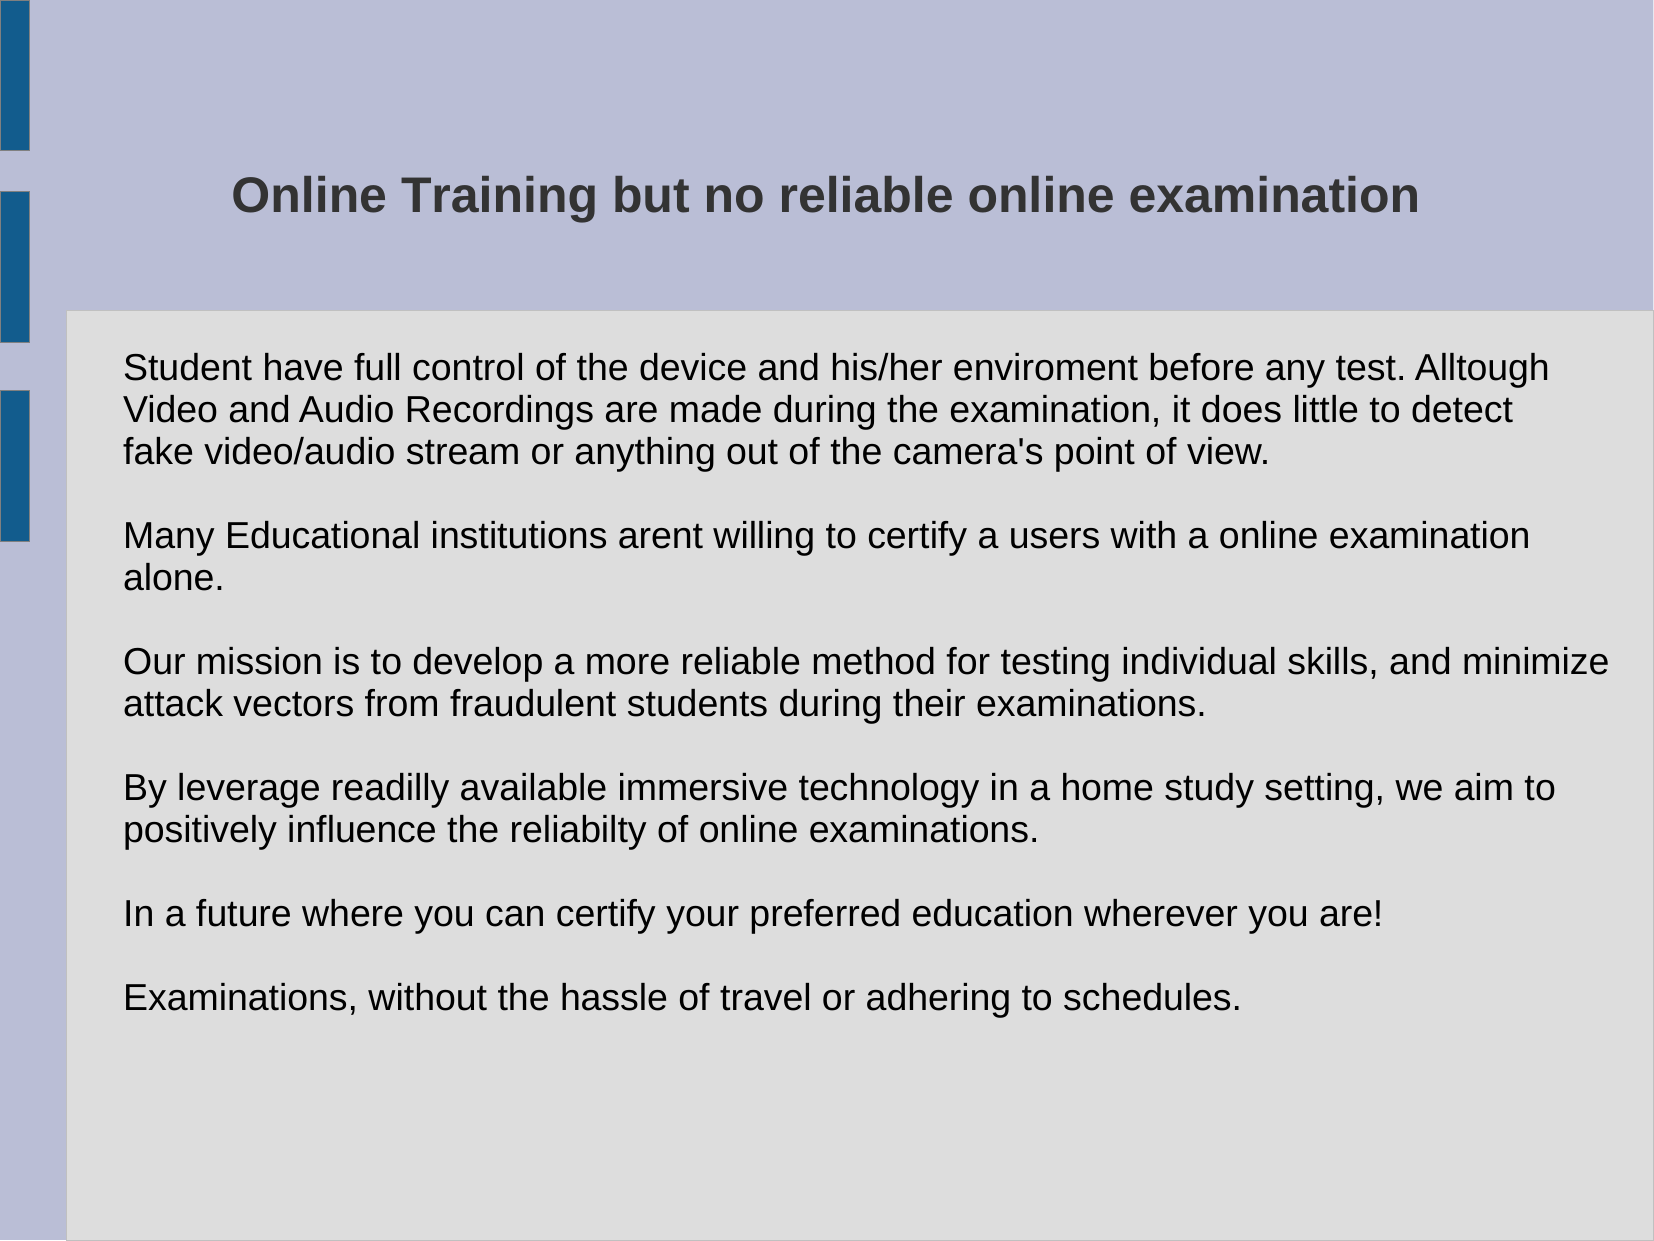

# Online Training but no reliable online examination
Student have full control of the device and his/her enviroment before any test. Alltough
Video and Audio Recordings are made during the examination, it does little to detect
fake video/audio stream or anything out of the camera's point of view.
Many Educational institutions arent willing to certify a users with a online examination
alone.
Our mission is to develop a more reliable method for testing individual skills, and minimize
attack vectors from fraudulent students during their examinations.
By leverage readilly available immersive technology in a home study setting, we aim to
positively influence the reliabilty of online examinations.
In a future where you can certify your preferred education wherever you are!
Examinations, without the hassle of travel or adhering to schedules.